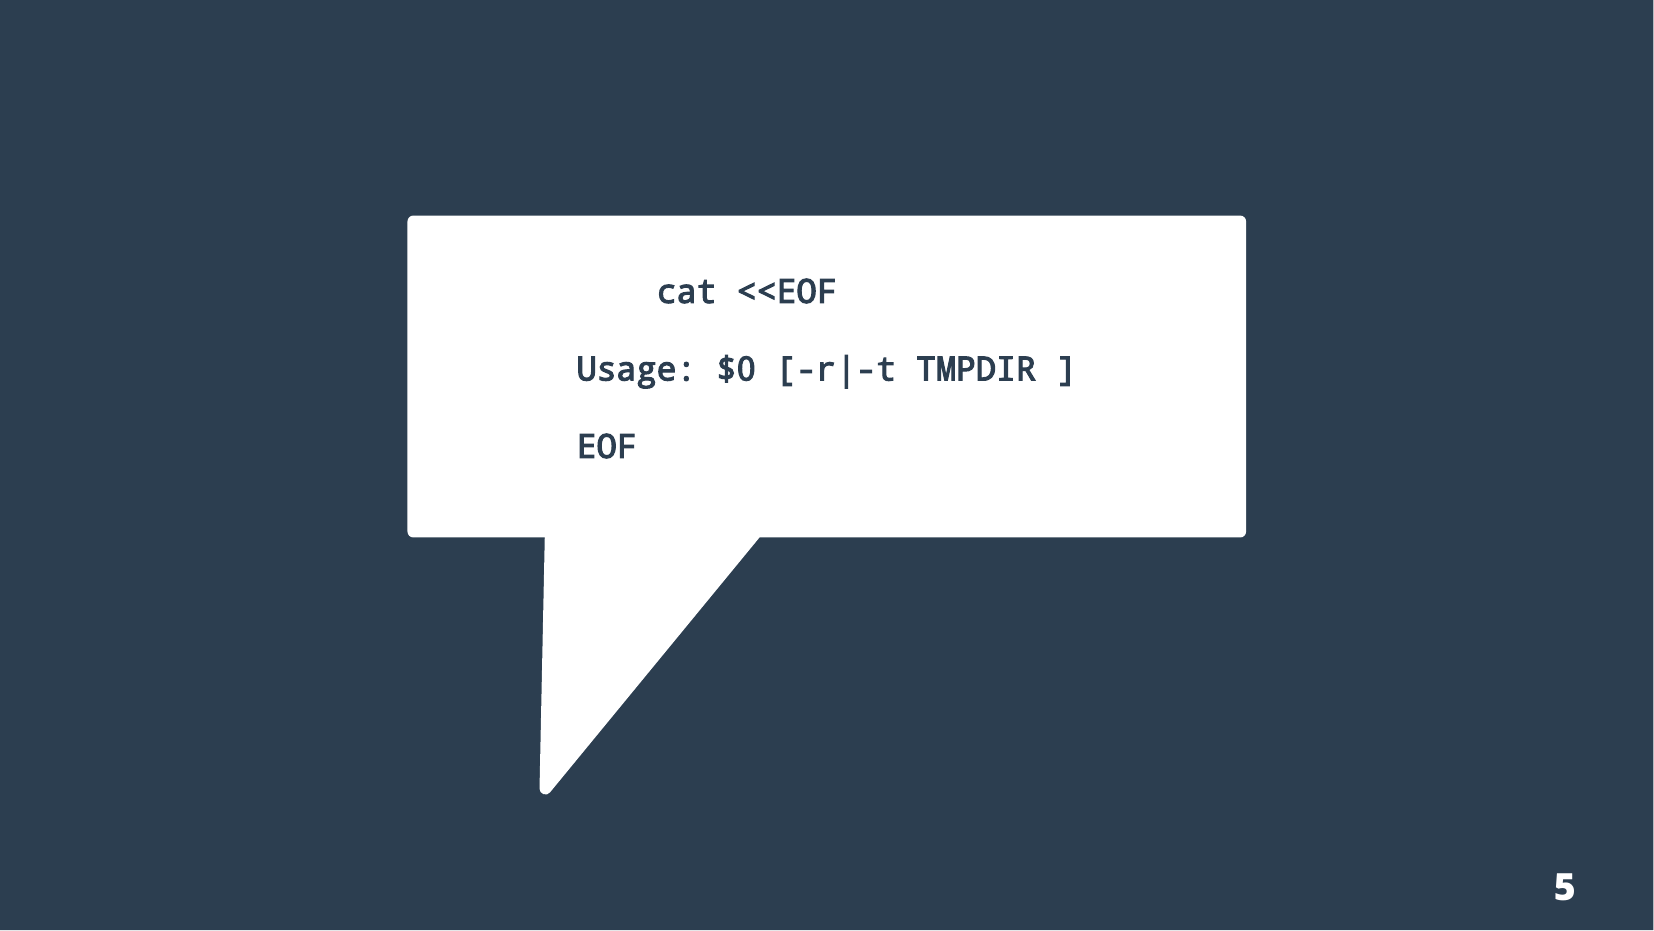

# cat <<EOF Usage: $0 [-r|-t TMPDIR ] EOF
5